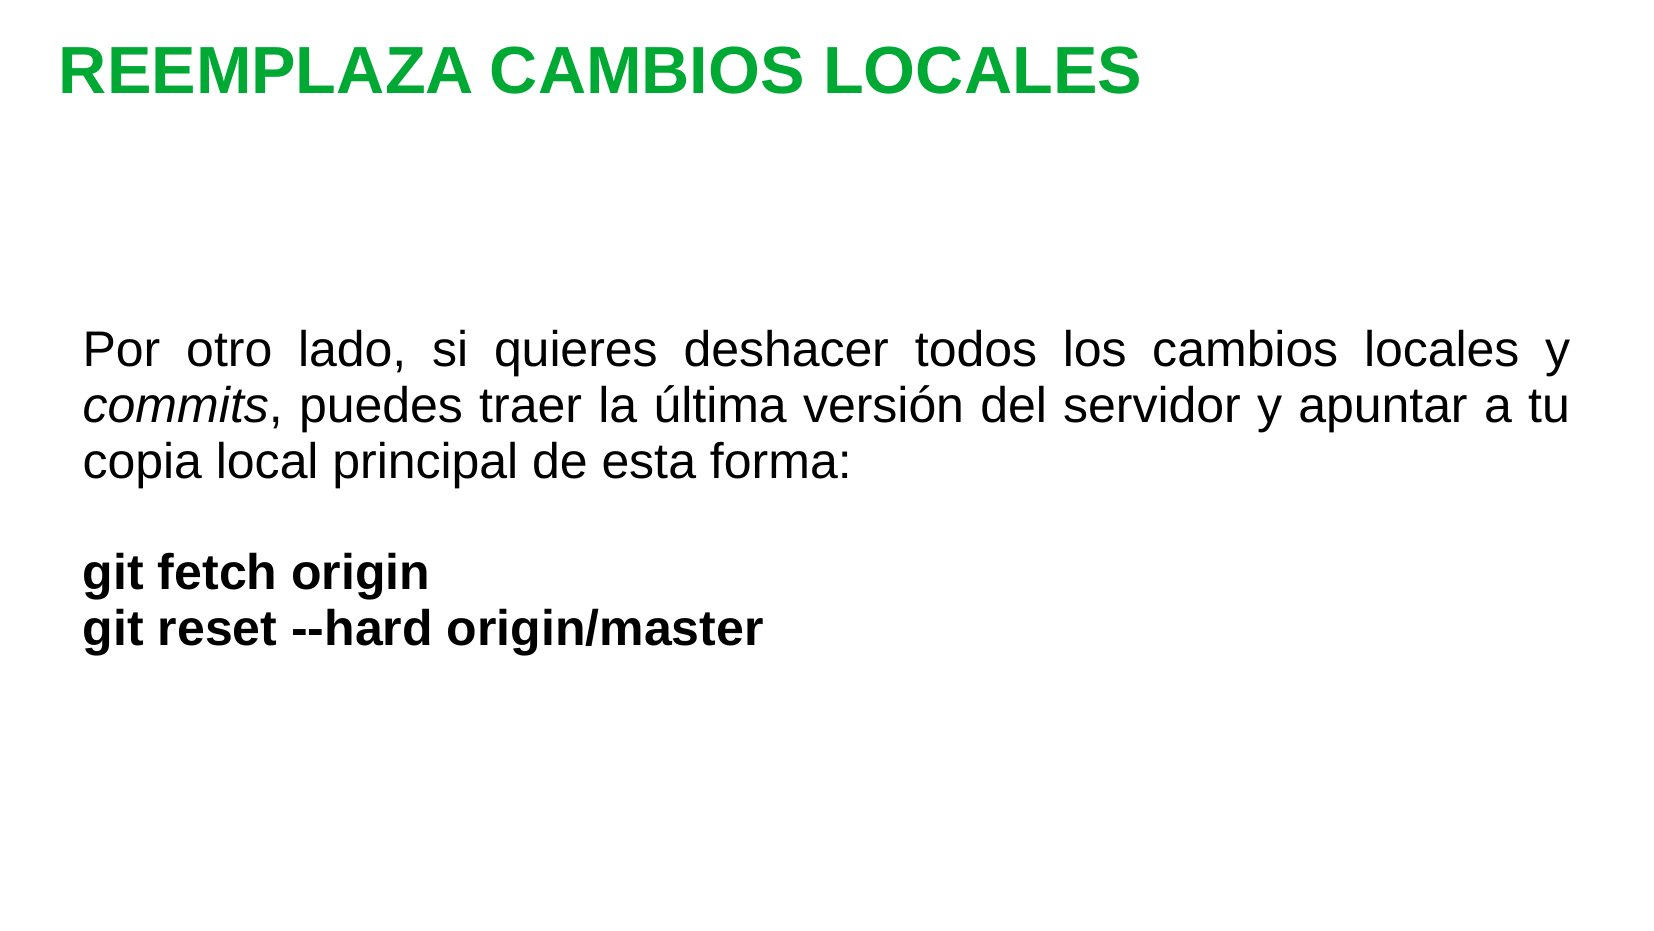

REEMPLAZA CAMBIOS LOCALES
# Por otro lado, si quieres deshacer todos los cambios locales y commits, puedes traer la última versión del servidor y apuntar a tu copia local principal de esta forma:
git fetch origin
git reset --hard origin/master